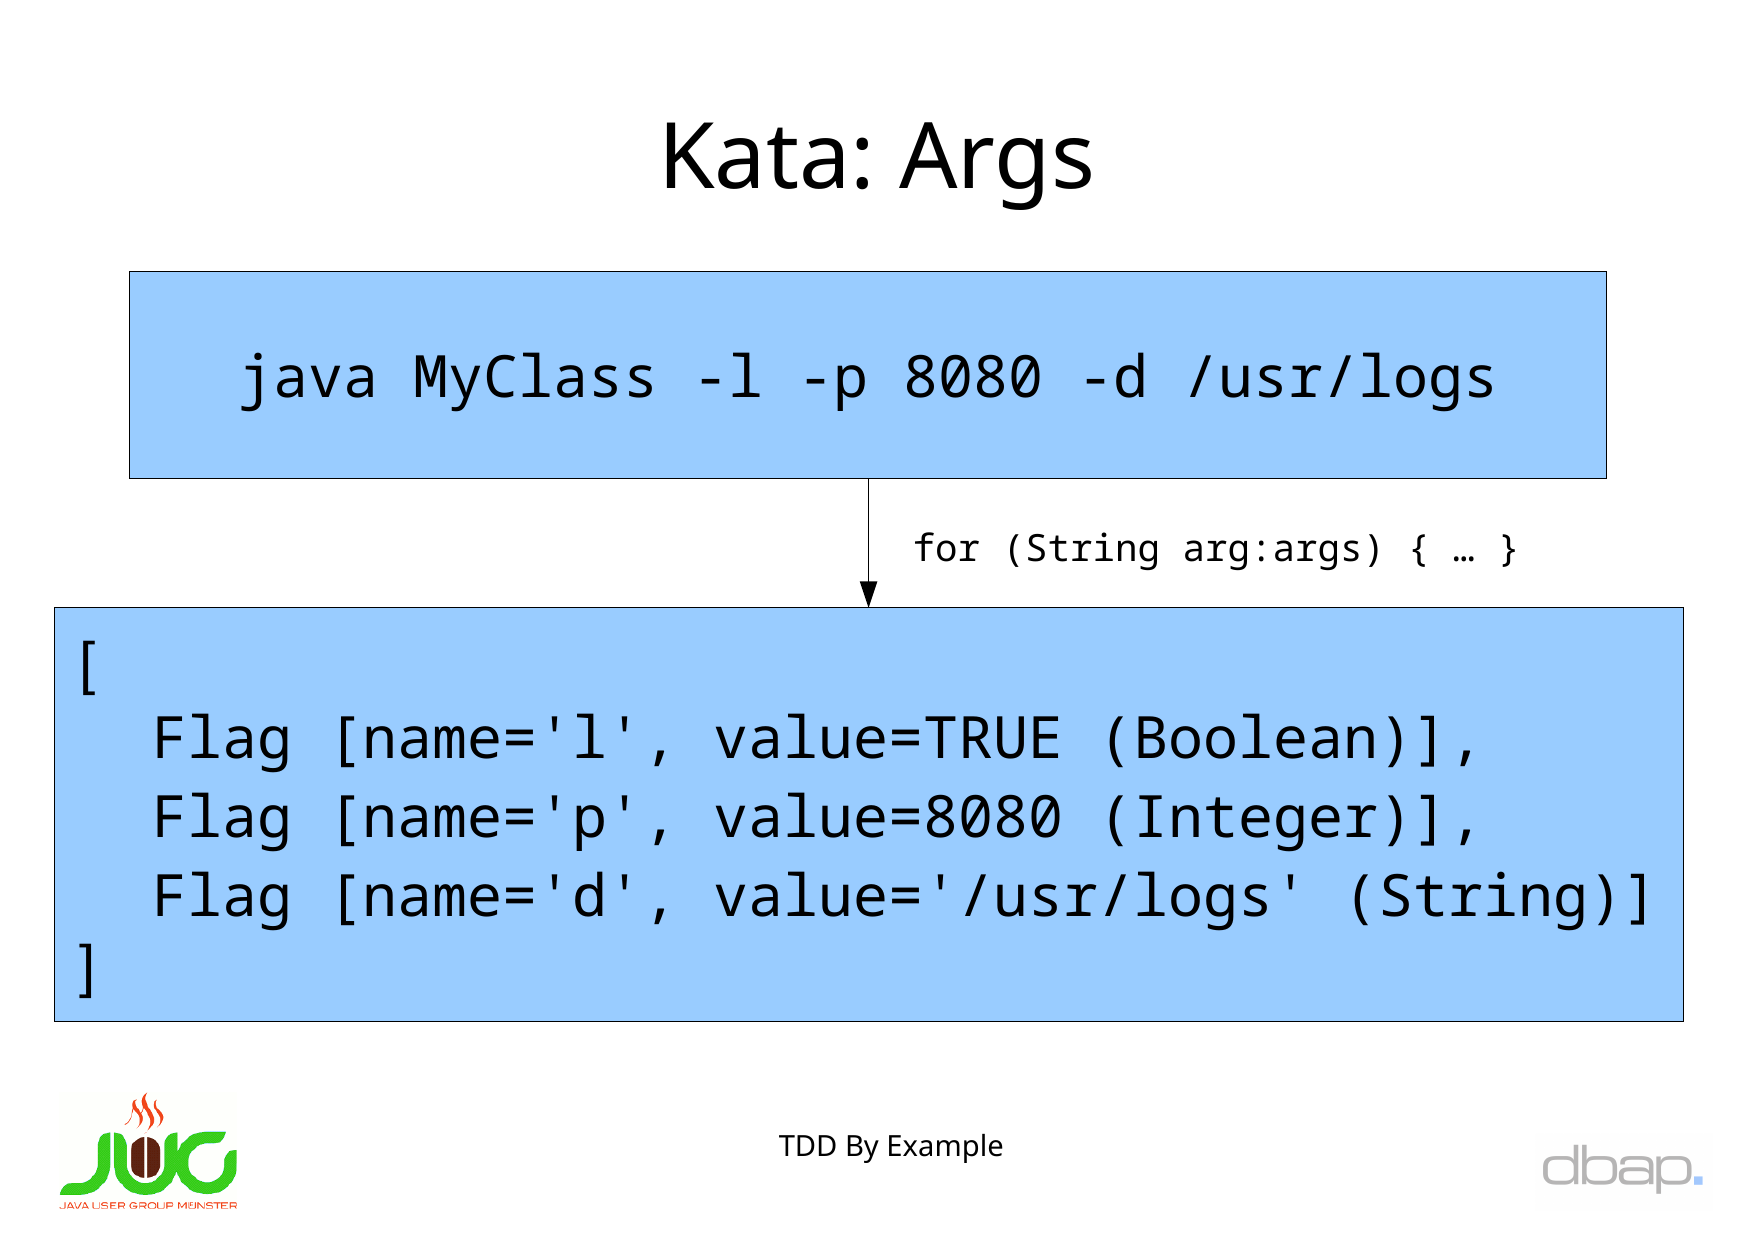

# Kata: Args
java MyClass -l -p 8080 -d /usr/logs
for (String arg:args) { … }
[
	Flag [name='l', value=TRUE (Boolean)],
	Flag [name='p', value=8080 (Integer)],
	Flag [name='d', value='/usr/logs' (String)]
]
TDD By Example